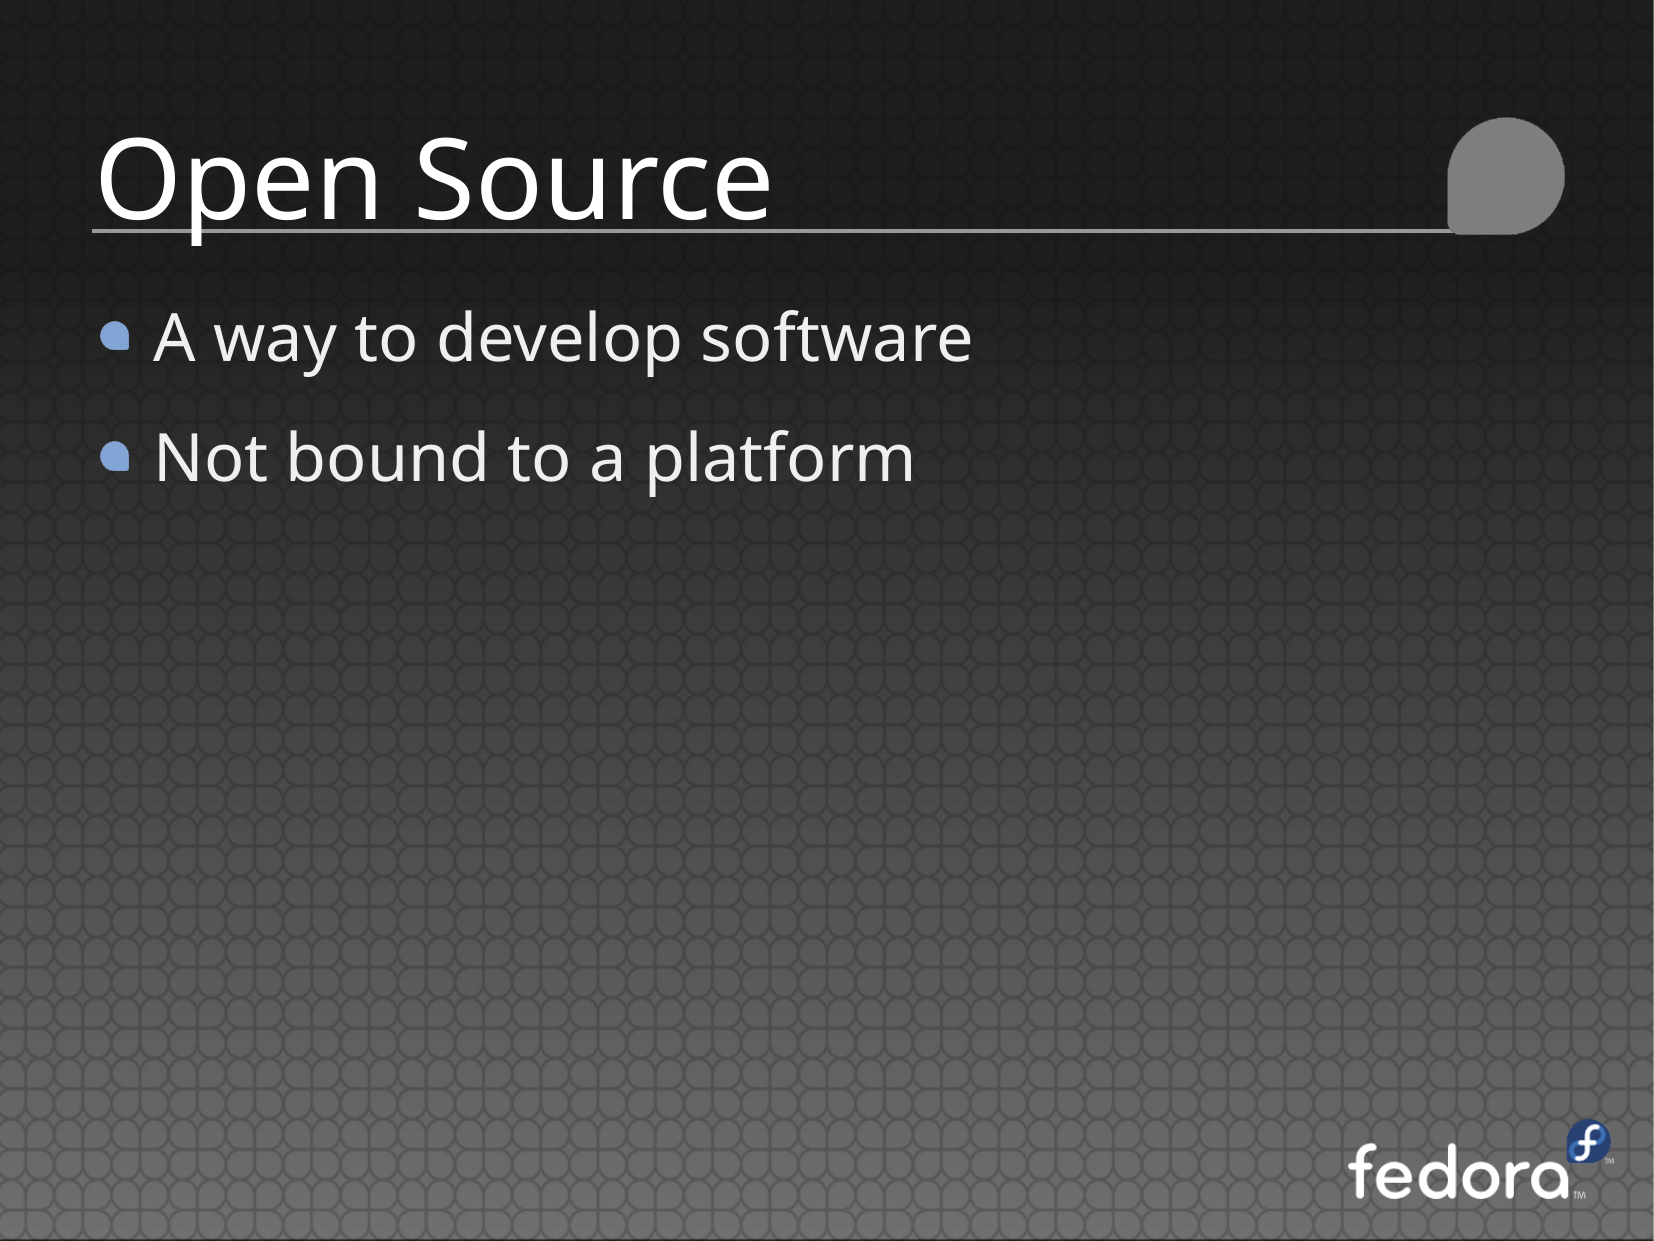

Open Source
# A way to develop software
Not bound to a platform